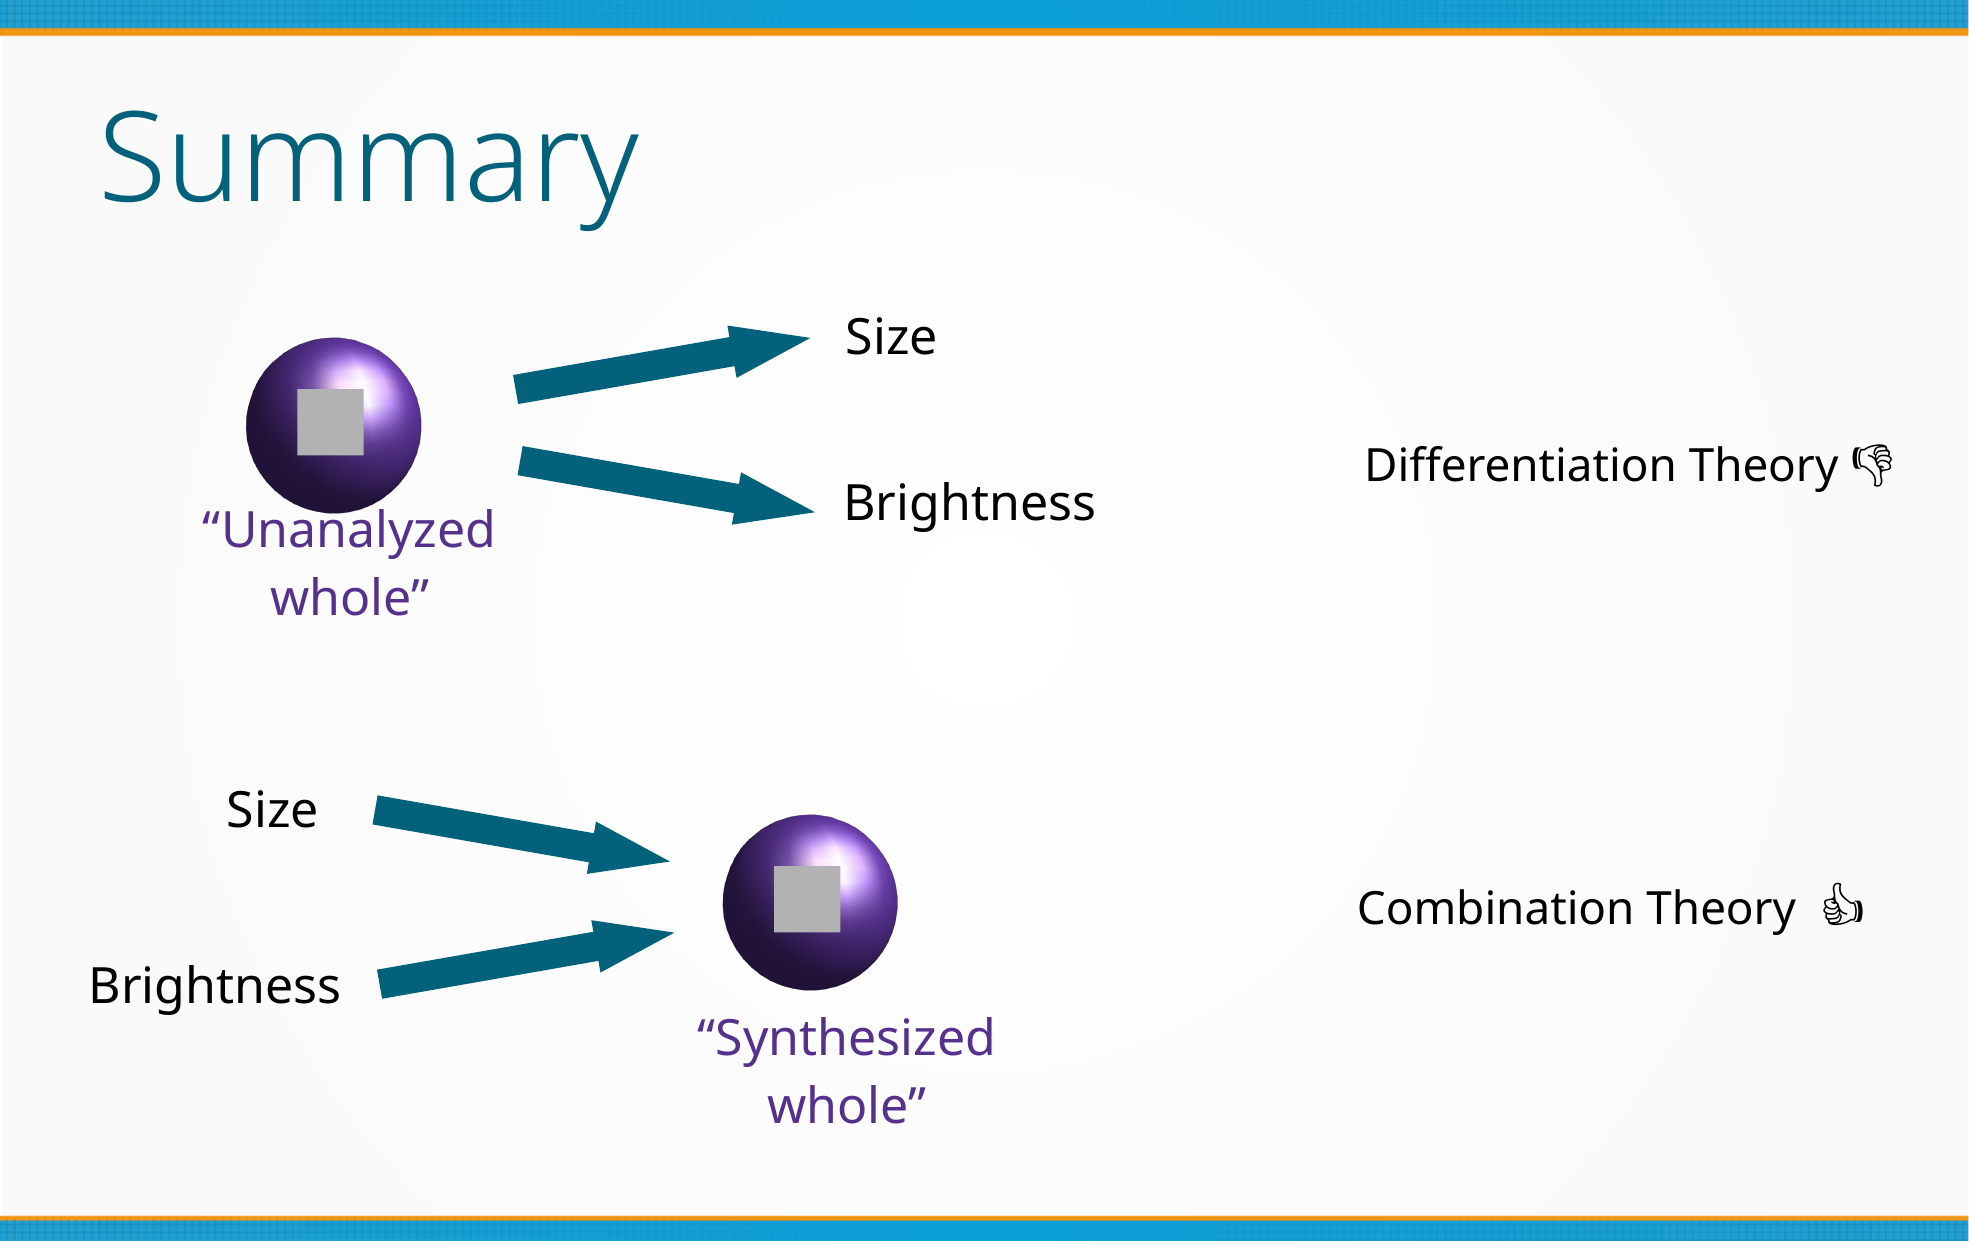

# Summary
Size
Differentiation Theory 👎
Brightness
“Unanalyzed whole”
Size
Combination Theory 👍
Brightness
“Synthesized whole”